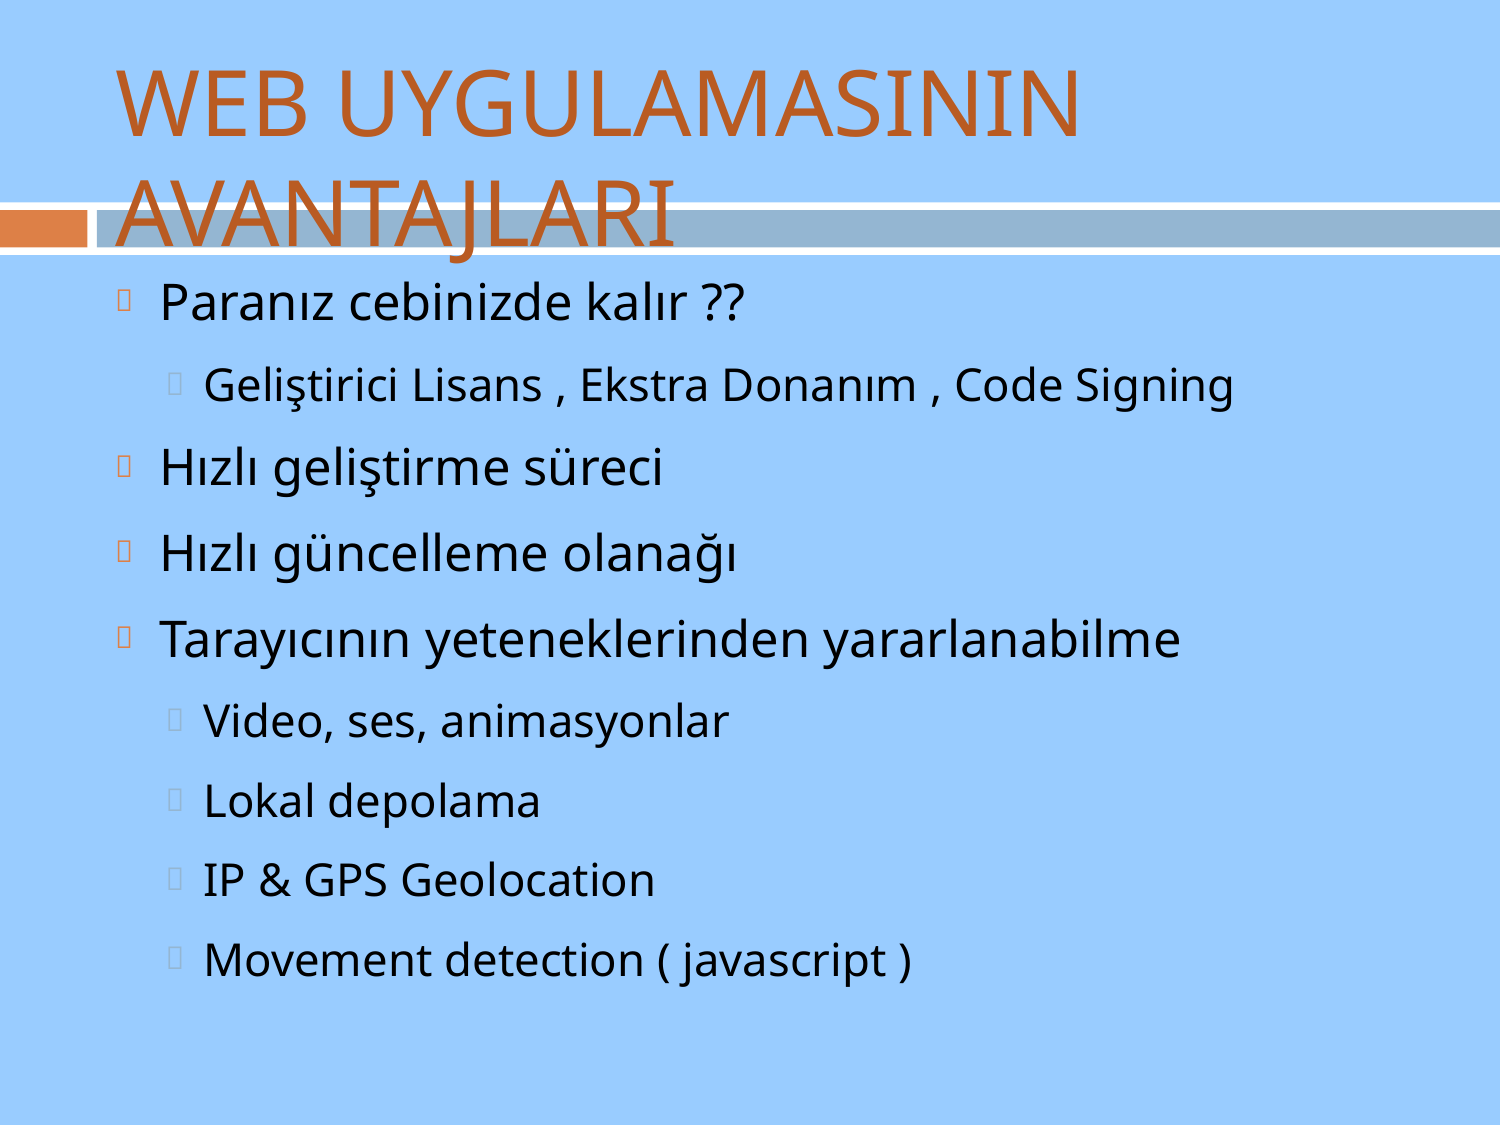

# WEB UYGULAMASININ AVANTAJLARI
Paranız cebinizde kalır ??
Geliştirici Lisans , Ekstra Donanım , Code Signing
Hızlı geliştirme süreci
Hızlı güncelleme olanağı
Tarayıcının yeteneklerinden yararlanabilme
Video, ses, animasyonlar
Lokal depolama
IP & GPS Geolocation
Movement detection ( javascript )